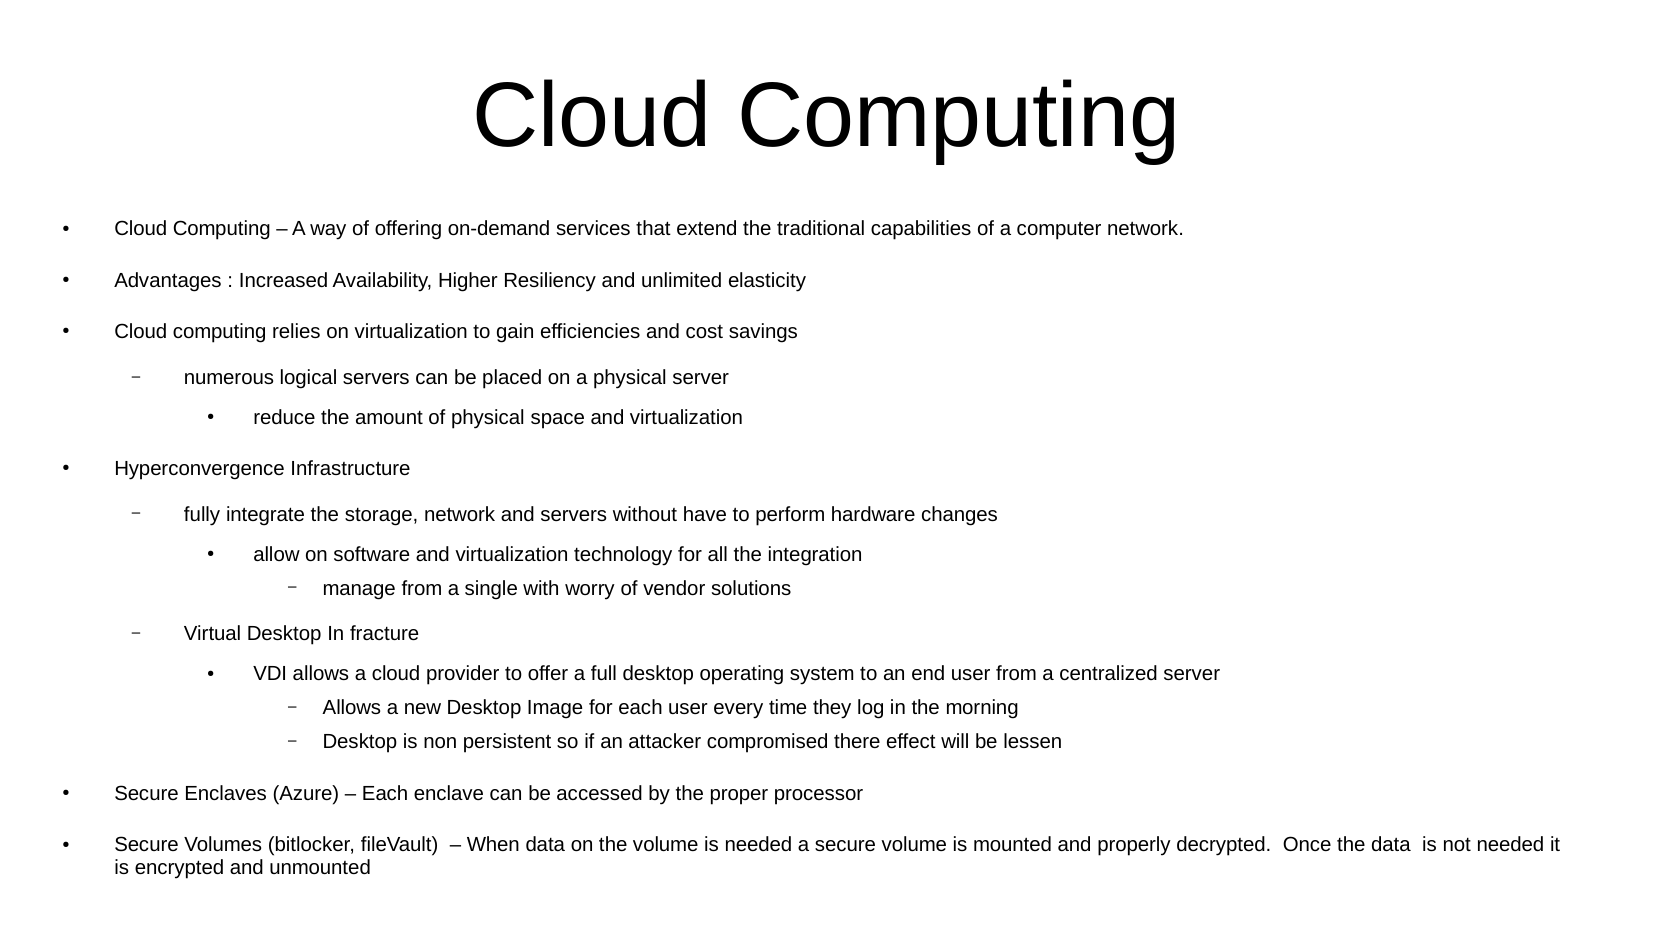

# Cloud Computing
Cloud Computing – A way of offering on-demand services that extend the traditional capabilities of a computer network.
Advantages : Increased Availability, Higher Resiliency and unlimited elasticity
Cloud computing relies on virtualization to gain efficiencies and cost savings
numerous logical servers can be placed on a physical server
reduce the amount of physical space and virtualization
Hyperconvergence Infrastructure
fully integrate the storage, network and servers without have to perform hardware changes
allow on software and virtualization technology for all the integration
manage from a single with worry of vendor solutions
Virtual Desktop In fracture
VDI allows a cloud provider to offer a full desktop operating system to an end user from a centralized server
Allows a new Desktop Image for each user every time they log in the morning
Desktop is non persistent so if an attacker compromised there effect will be lessen
Secure Enclaves (Azure) – Each enclave can be accessed by the proper processor
Secure Volumes (bitlocker, fileVault) – When data on the volume is needed a secure volume is mounted and properly decrypted. Once the data is not needed it is encrypted and unmounted